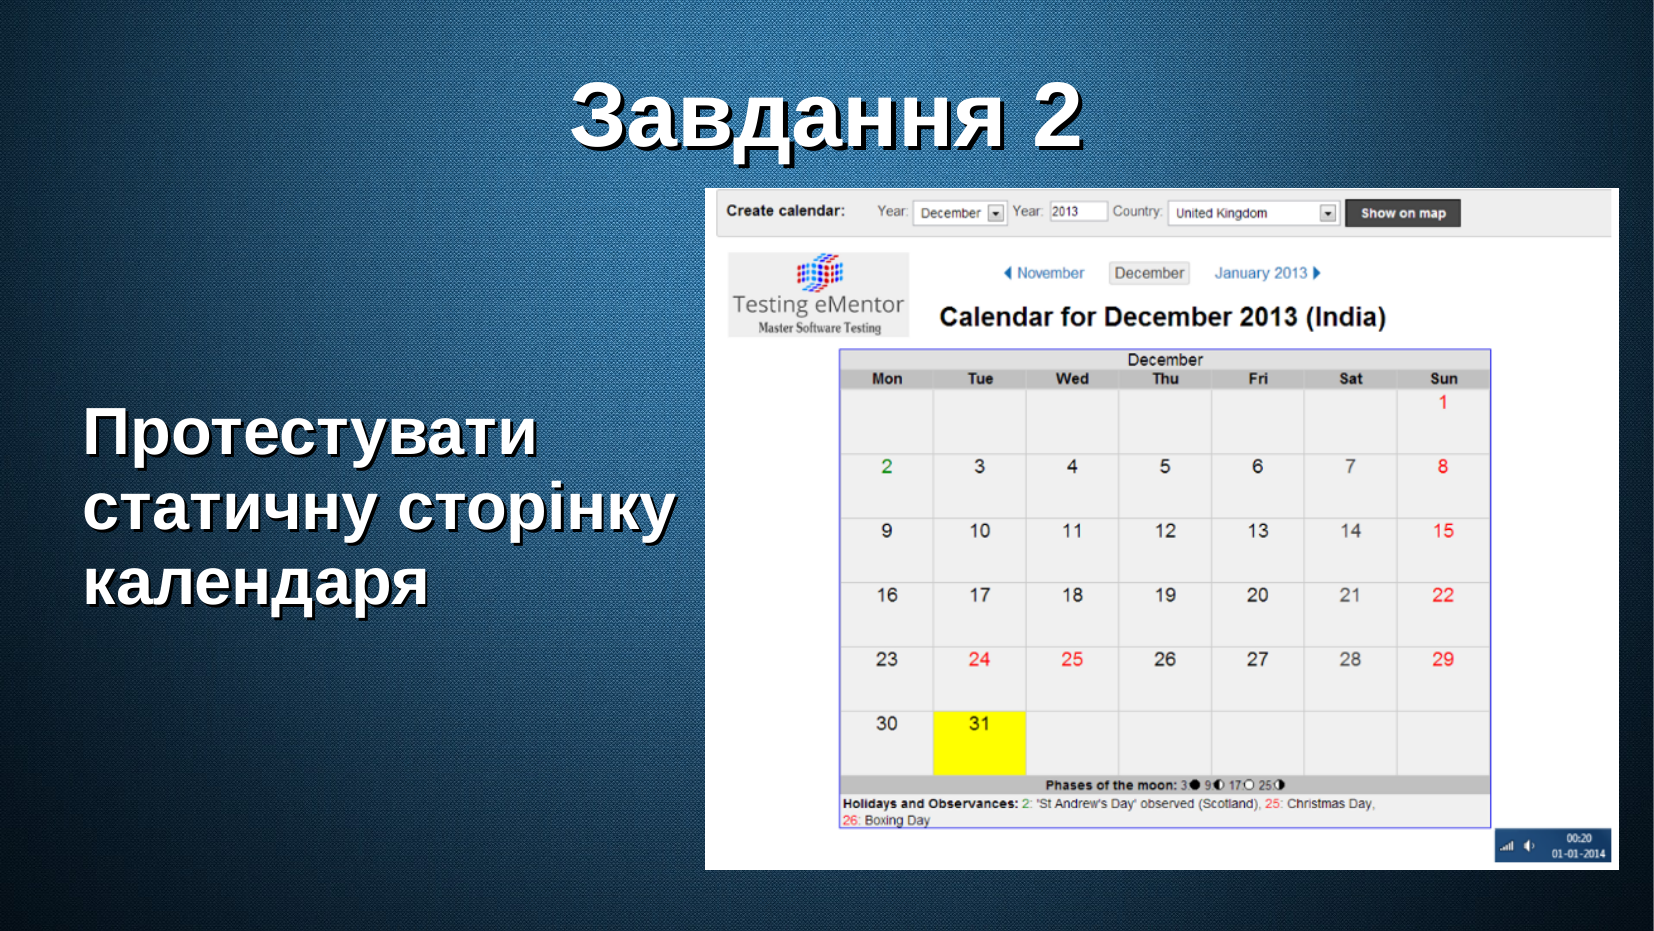

# Завдання 2
Протестувати статичну сторінку календаря